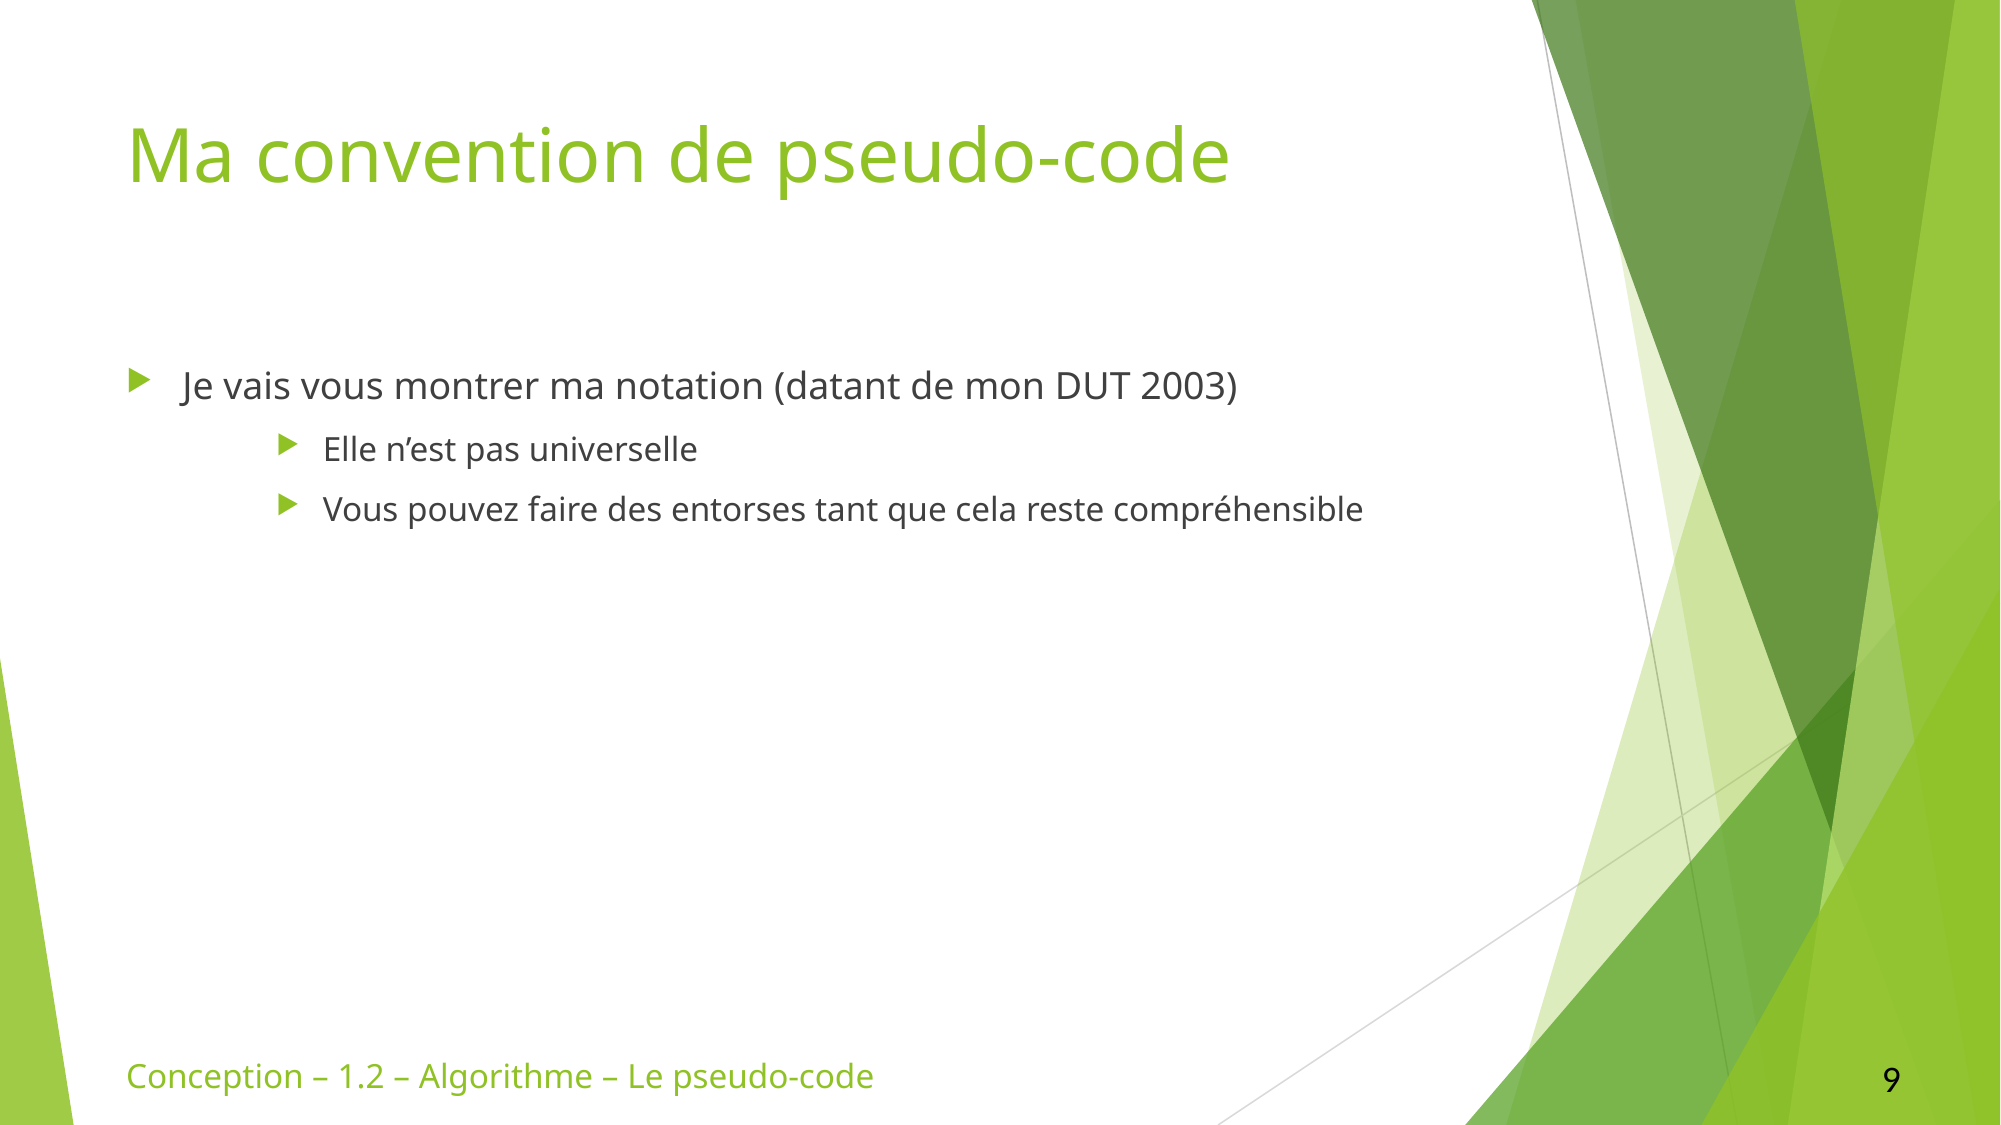

# Ma convention de pseudo-code
Je vais vous montrer ma notation (datant de mon DUT 2003)
Elle n’est pas universelle
Vous pouvez faire des entorses tant que cela reste compréhensible
Conception – 1.2 – Algorithme – Le pseudo-code